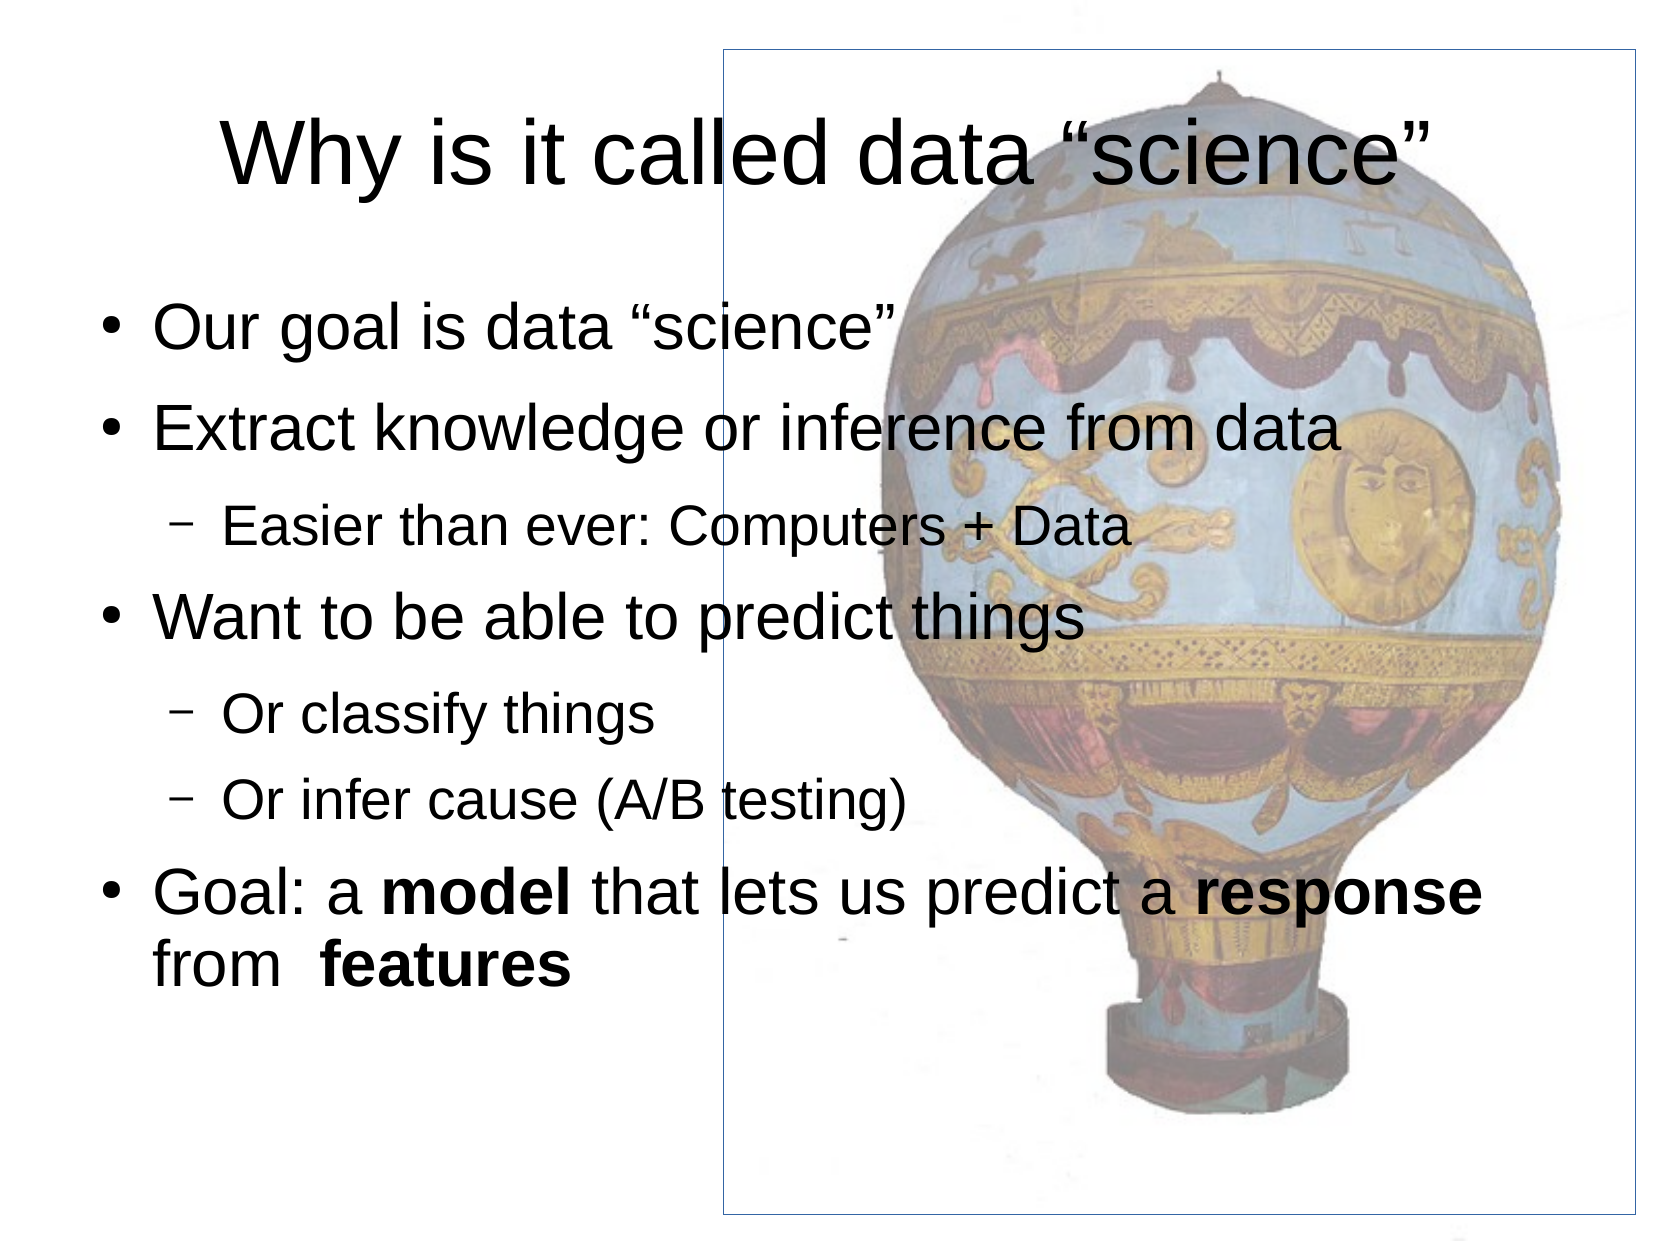

# Why is it called data “science”
Our goal is data “science”
Extract knowledge or inference from data
Easier than ever: Computers + Data
Want to be able to predict things
Or classify things
Or infer cause (A/B testing)
Goal: a model that lets us predict a response from features